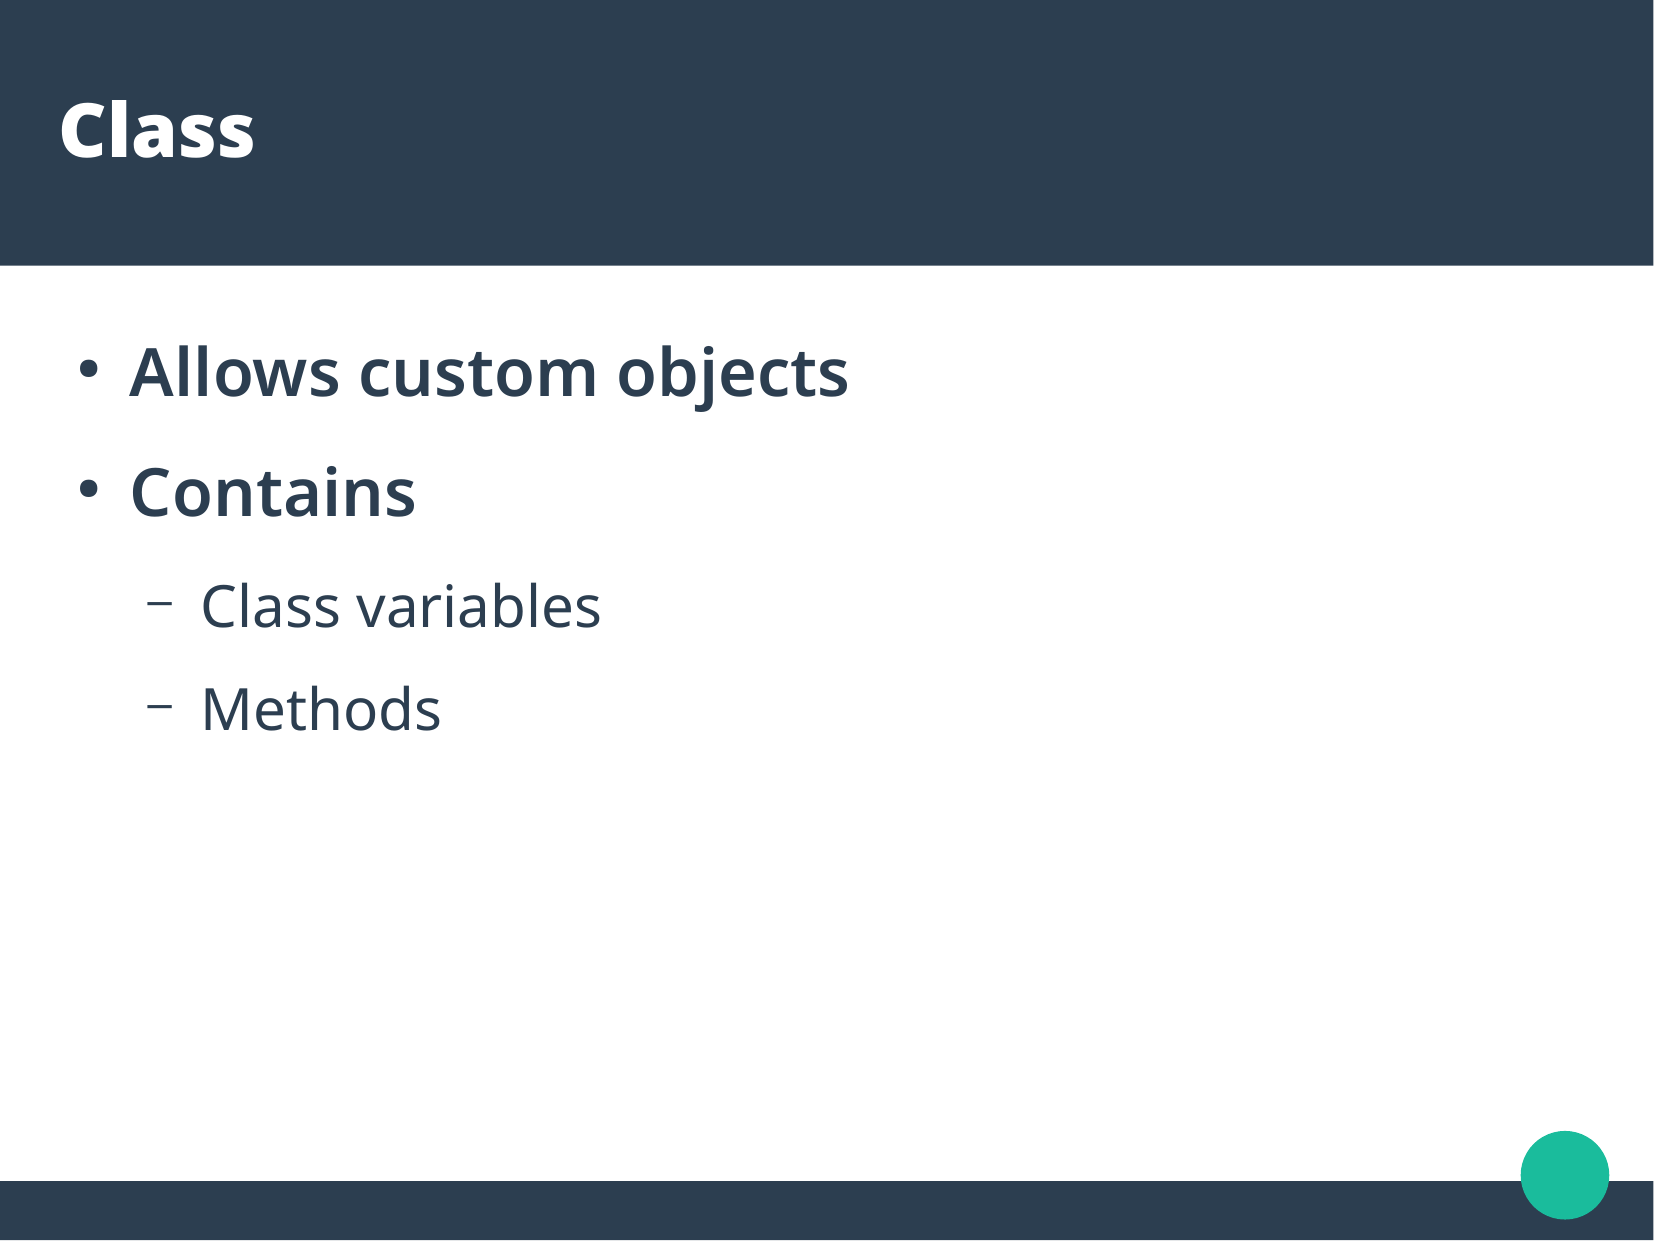

# Class
Allows custom objects
Contains
Class variables
Methods